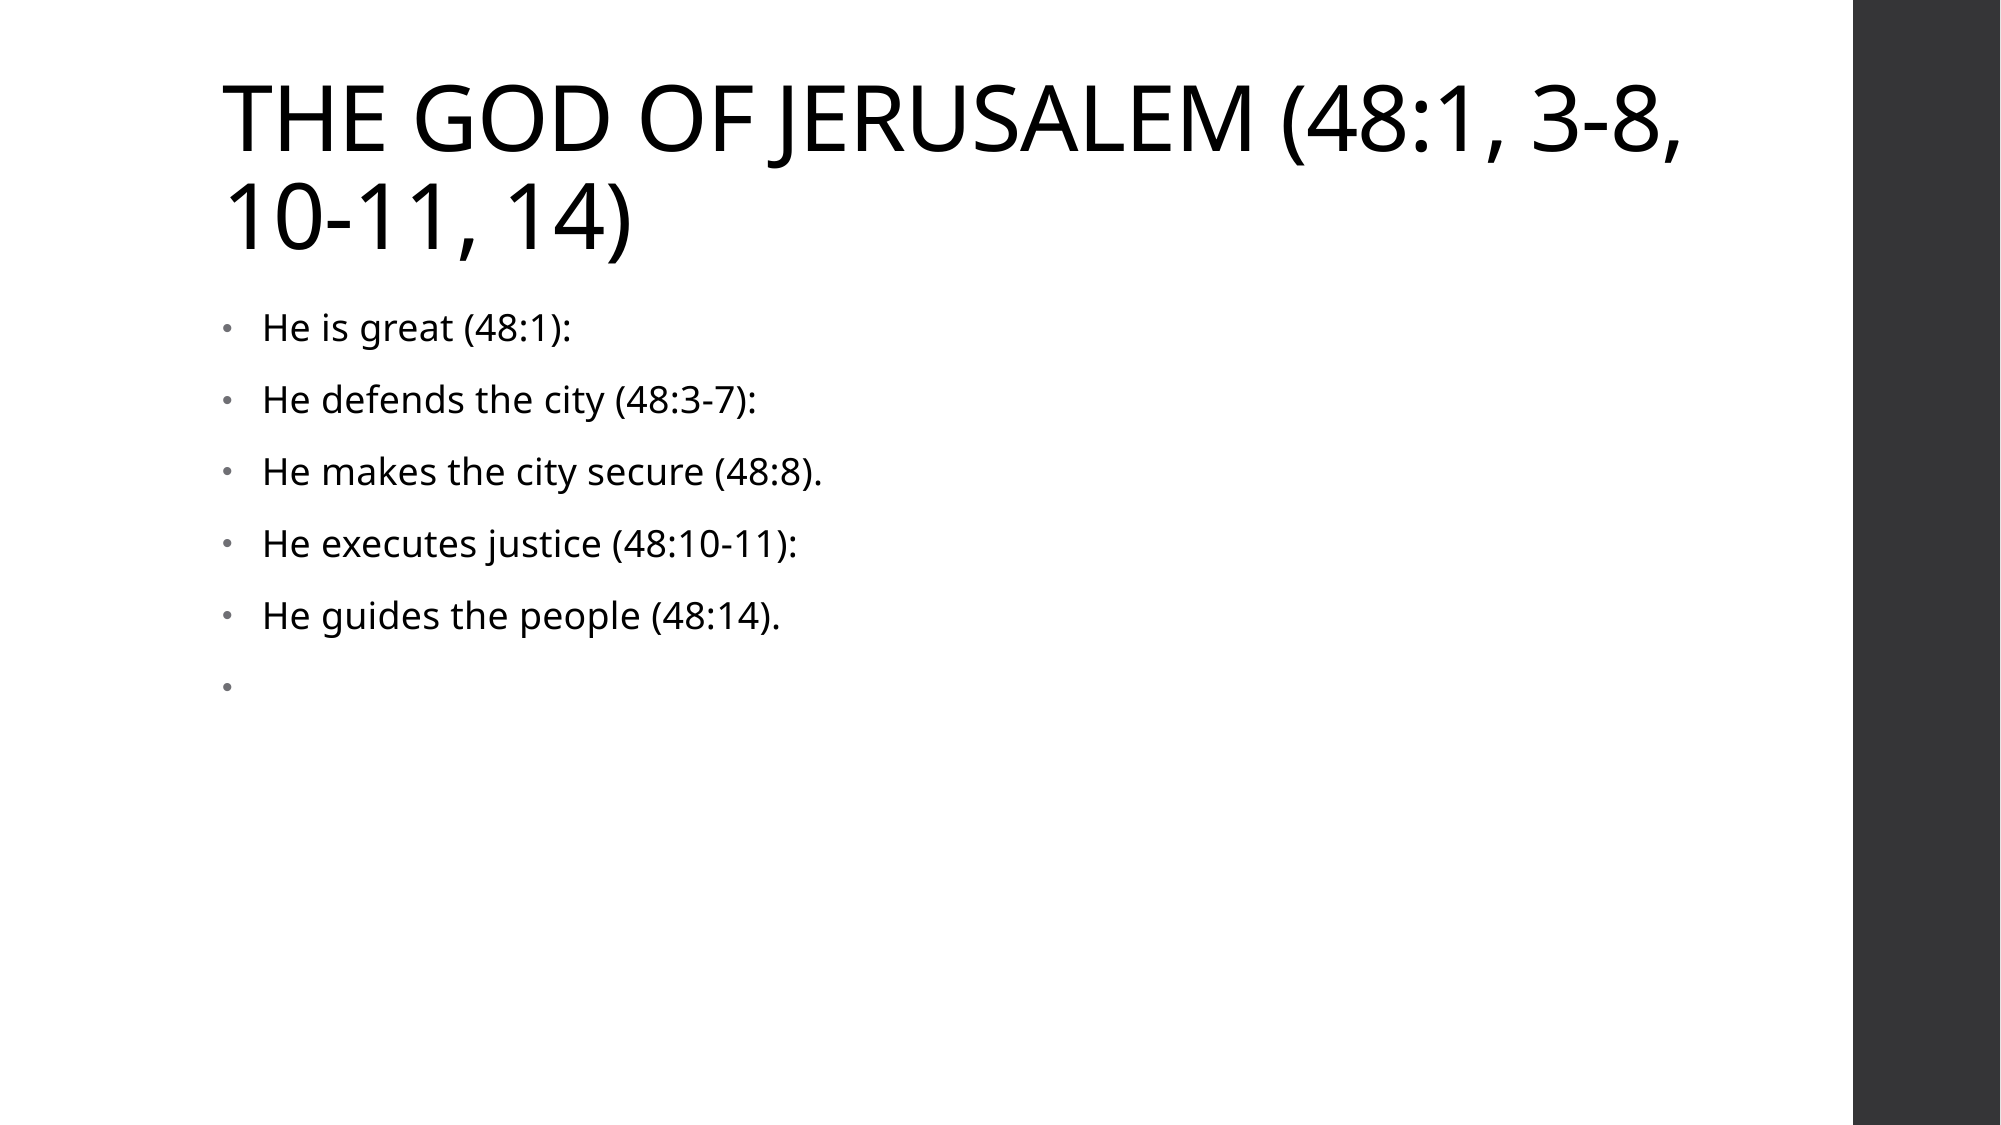

# THE GOD OF JERUSALEM (48:1, 3-8, 10-11, 14)
 He is great (48:1):
 He defends the city (48:3-7):
 He makes the city secure (48:8).
 He executes justice (48:10-11):
 He guides the people (48:14).